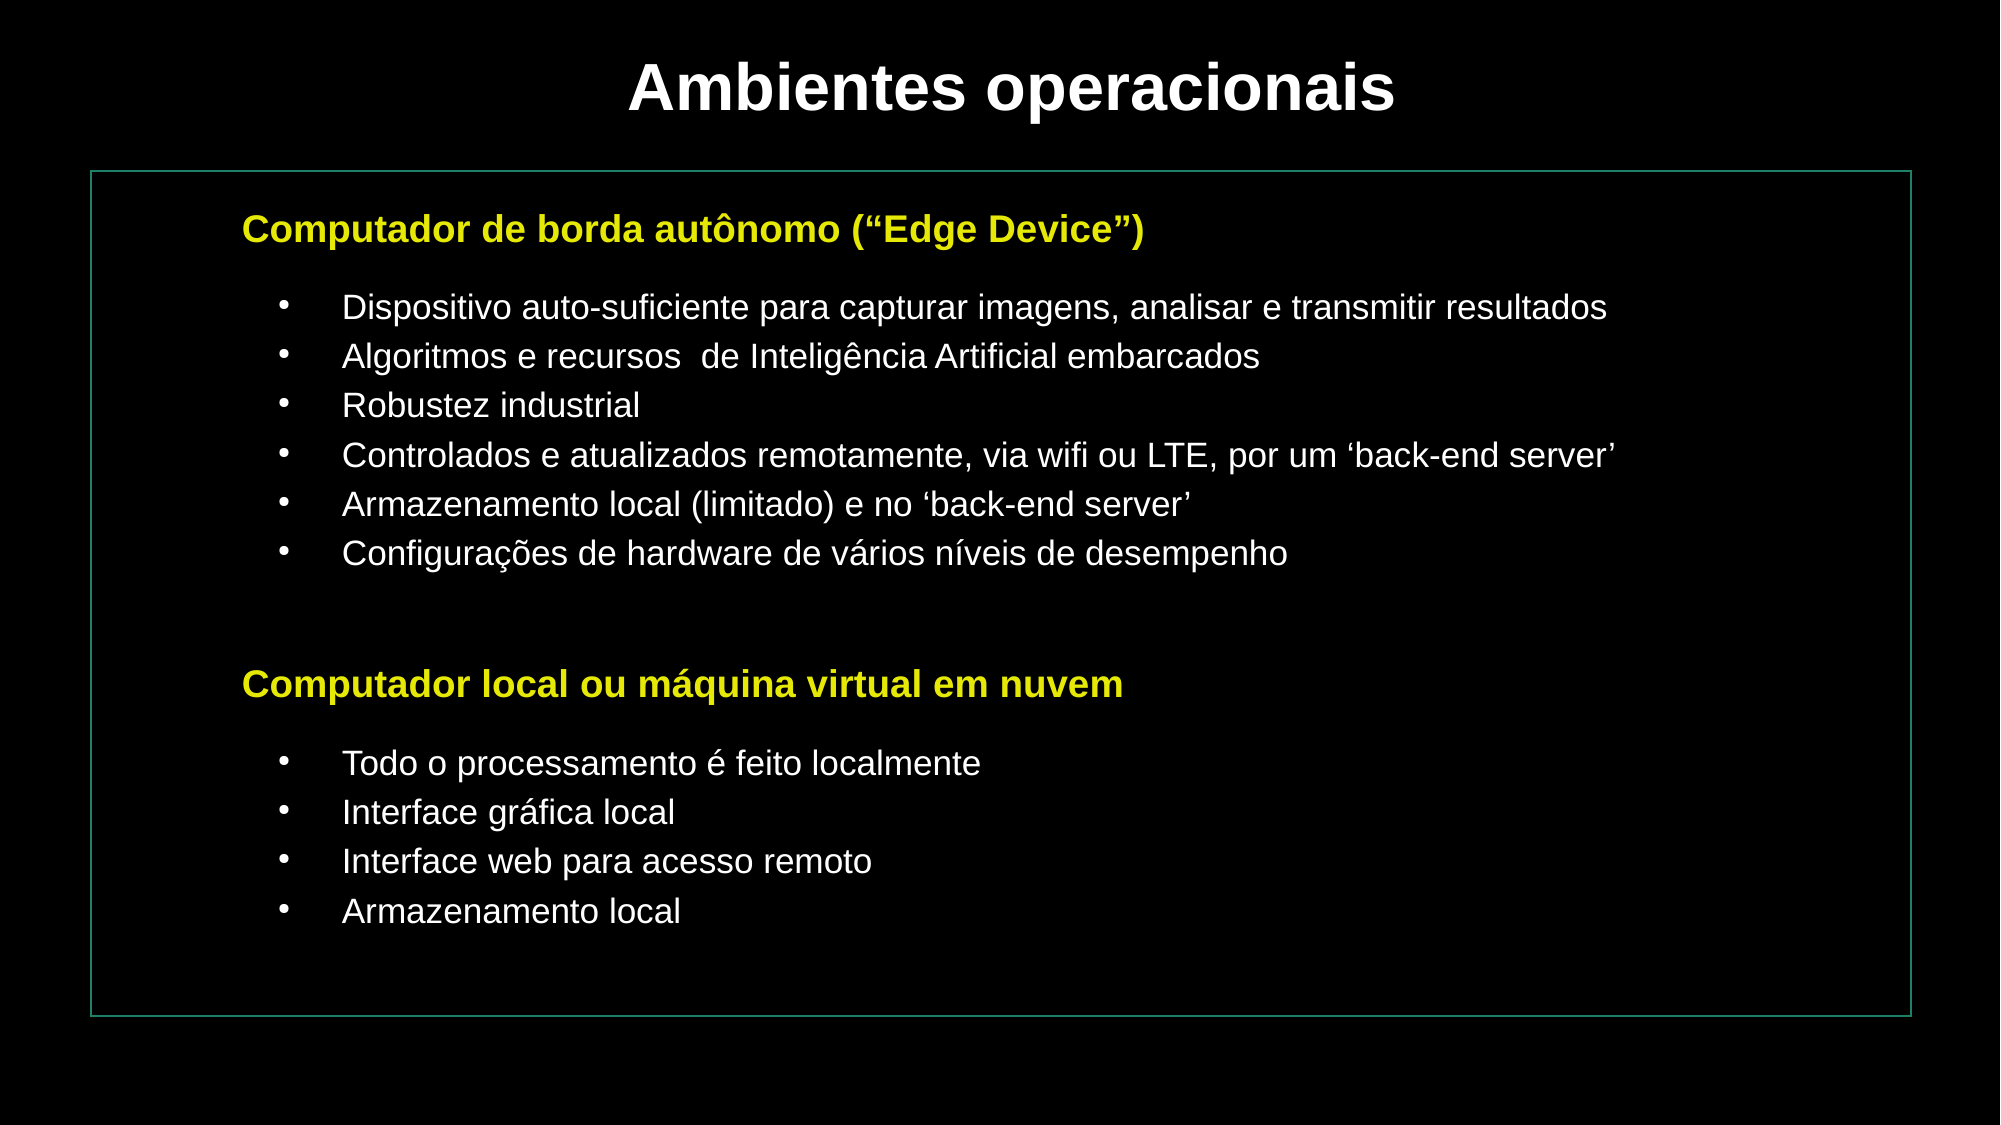

# Ambientes operacionais
Computador de borda autônomo (“Edge Device”)
Dispositivo auto-suficiente para capturar imagens, analisar e transmitir resultados
Algoritmos e recursos de Inteligência Artificial embarcados
Robustez industrial
Controlados e atualizados remotamente, via wifi ou LTE, por um ‘back-end server’
Armazenamento local (limitado) e no ‘back-end server’
Configurações de hardware de vários níveis de desempenho
Computador local ou máquina virtual em nuvem
Todo o processamento é feito localmente
Interface gráfica local
Interface web para acesso remoto
Armazenamento local